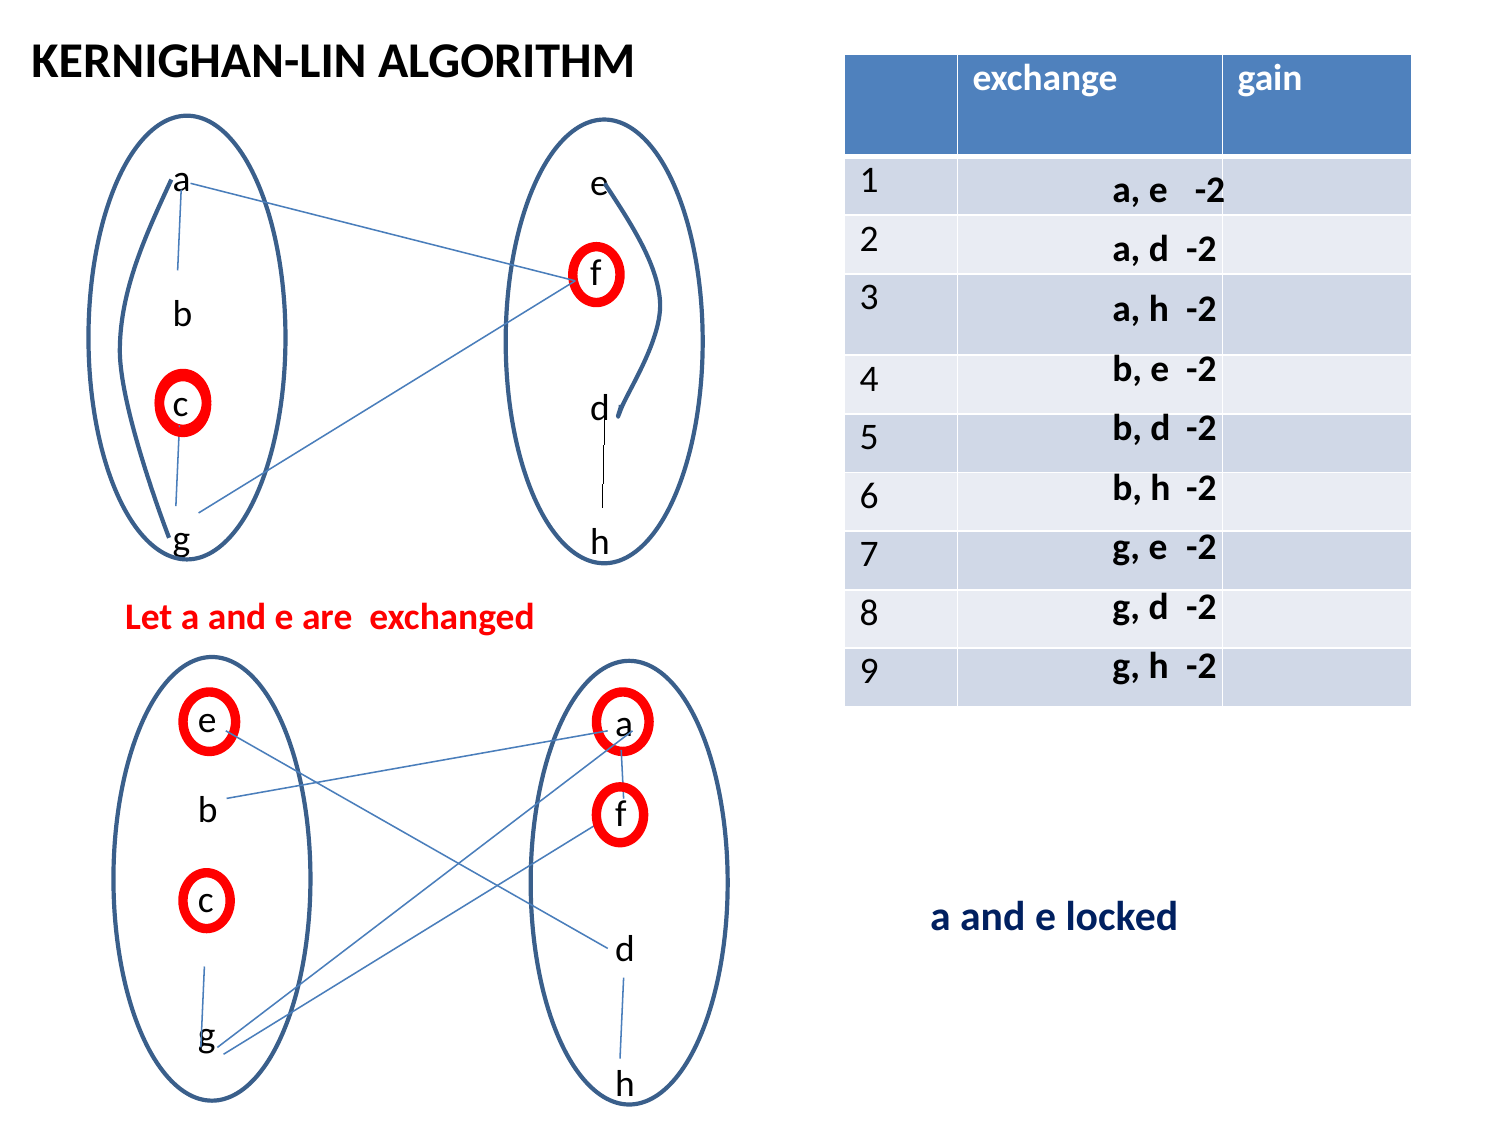

KERNIGHAN-LIN ALGORITHM
| | exchange | gain |
| --- | --- | --- |
| 1 | | |
| 2 | | |
| 3 | | |
| 4 | | |
| 5 | | |
| 6 | | |
| 7 | | |
| 8 | | |
| 9 | | |
a
b
c
g
e
f
d
h
a, e	 -2
a, d	-2
a, h	-2
b, e	-2
b, d	-2
b, h	-2
g, e	-2
g, d	-2
g, h	-2
Let a and e are exchanged
e
b
c
g
a
f
d
h
a and e locked